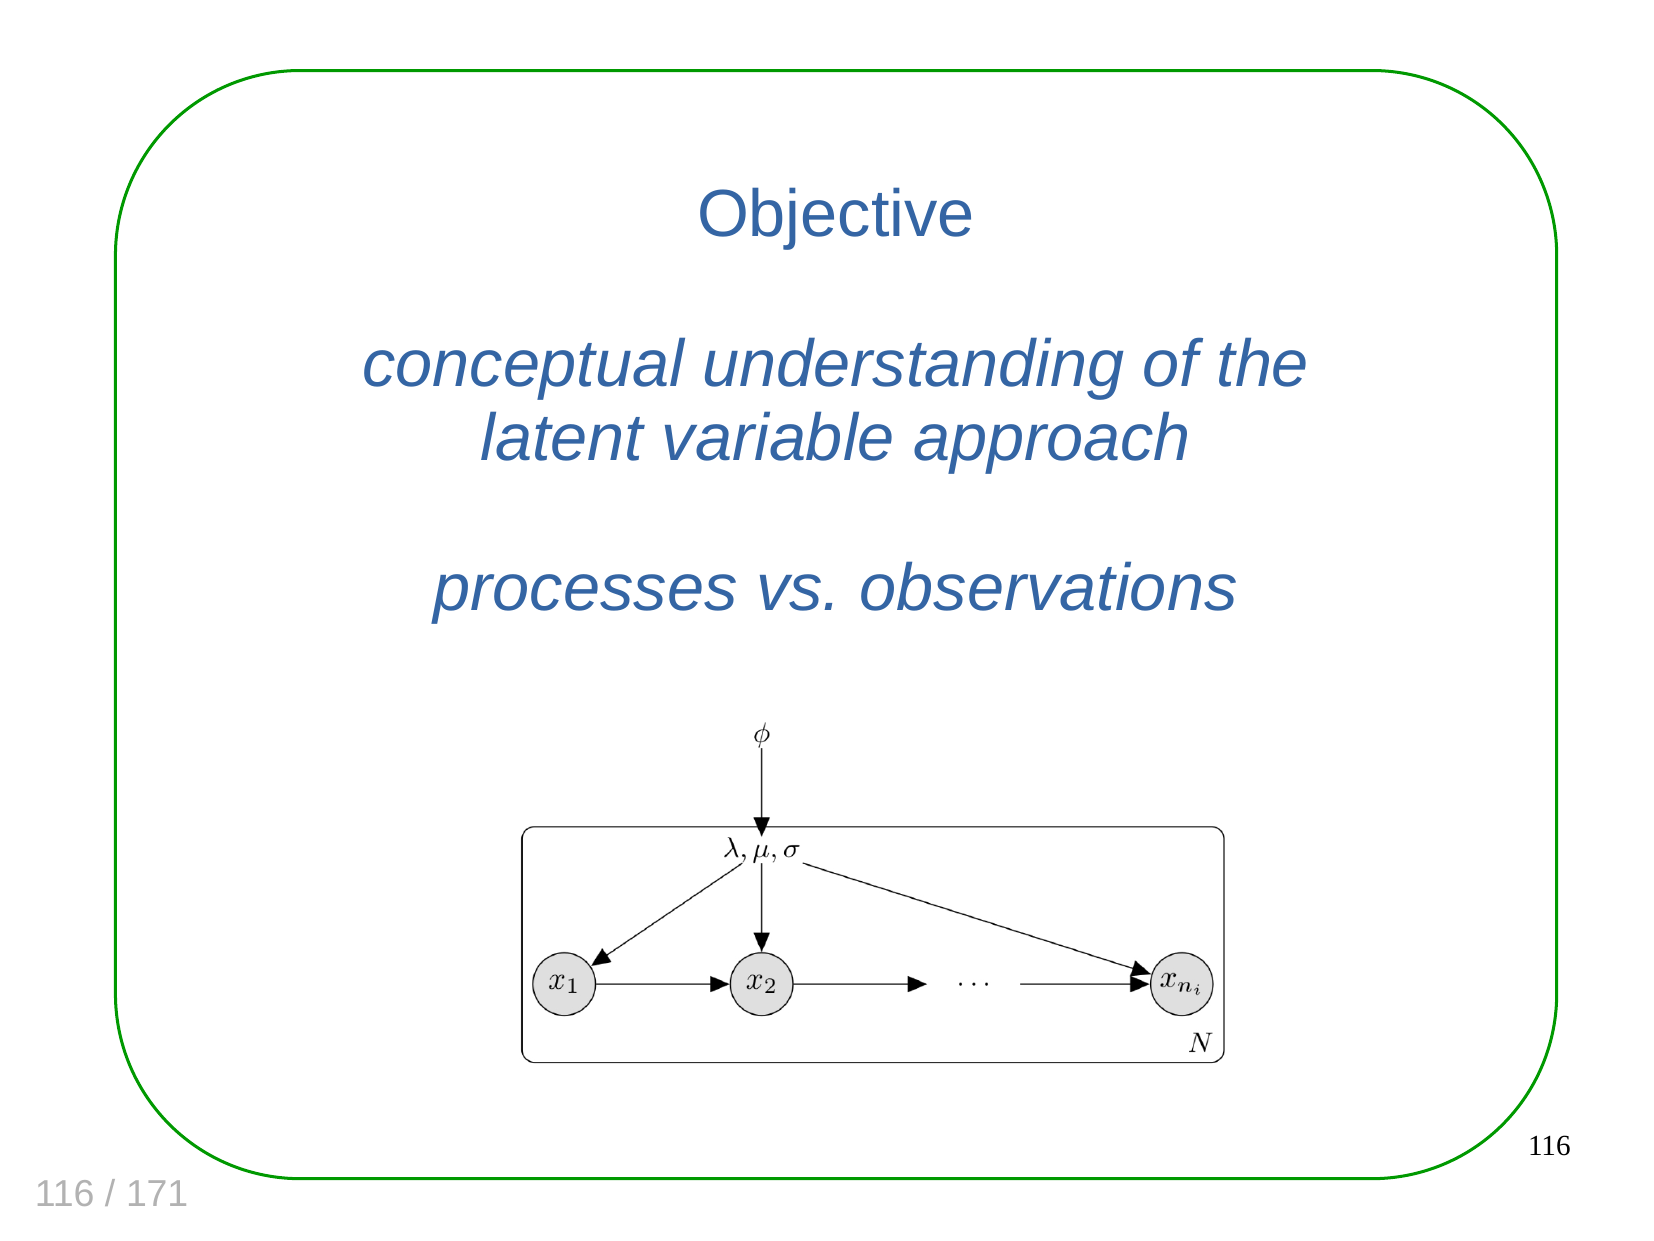

Objective
conceptual understanding of the
latent variable approach
processes vs. observations
116